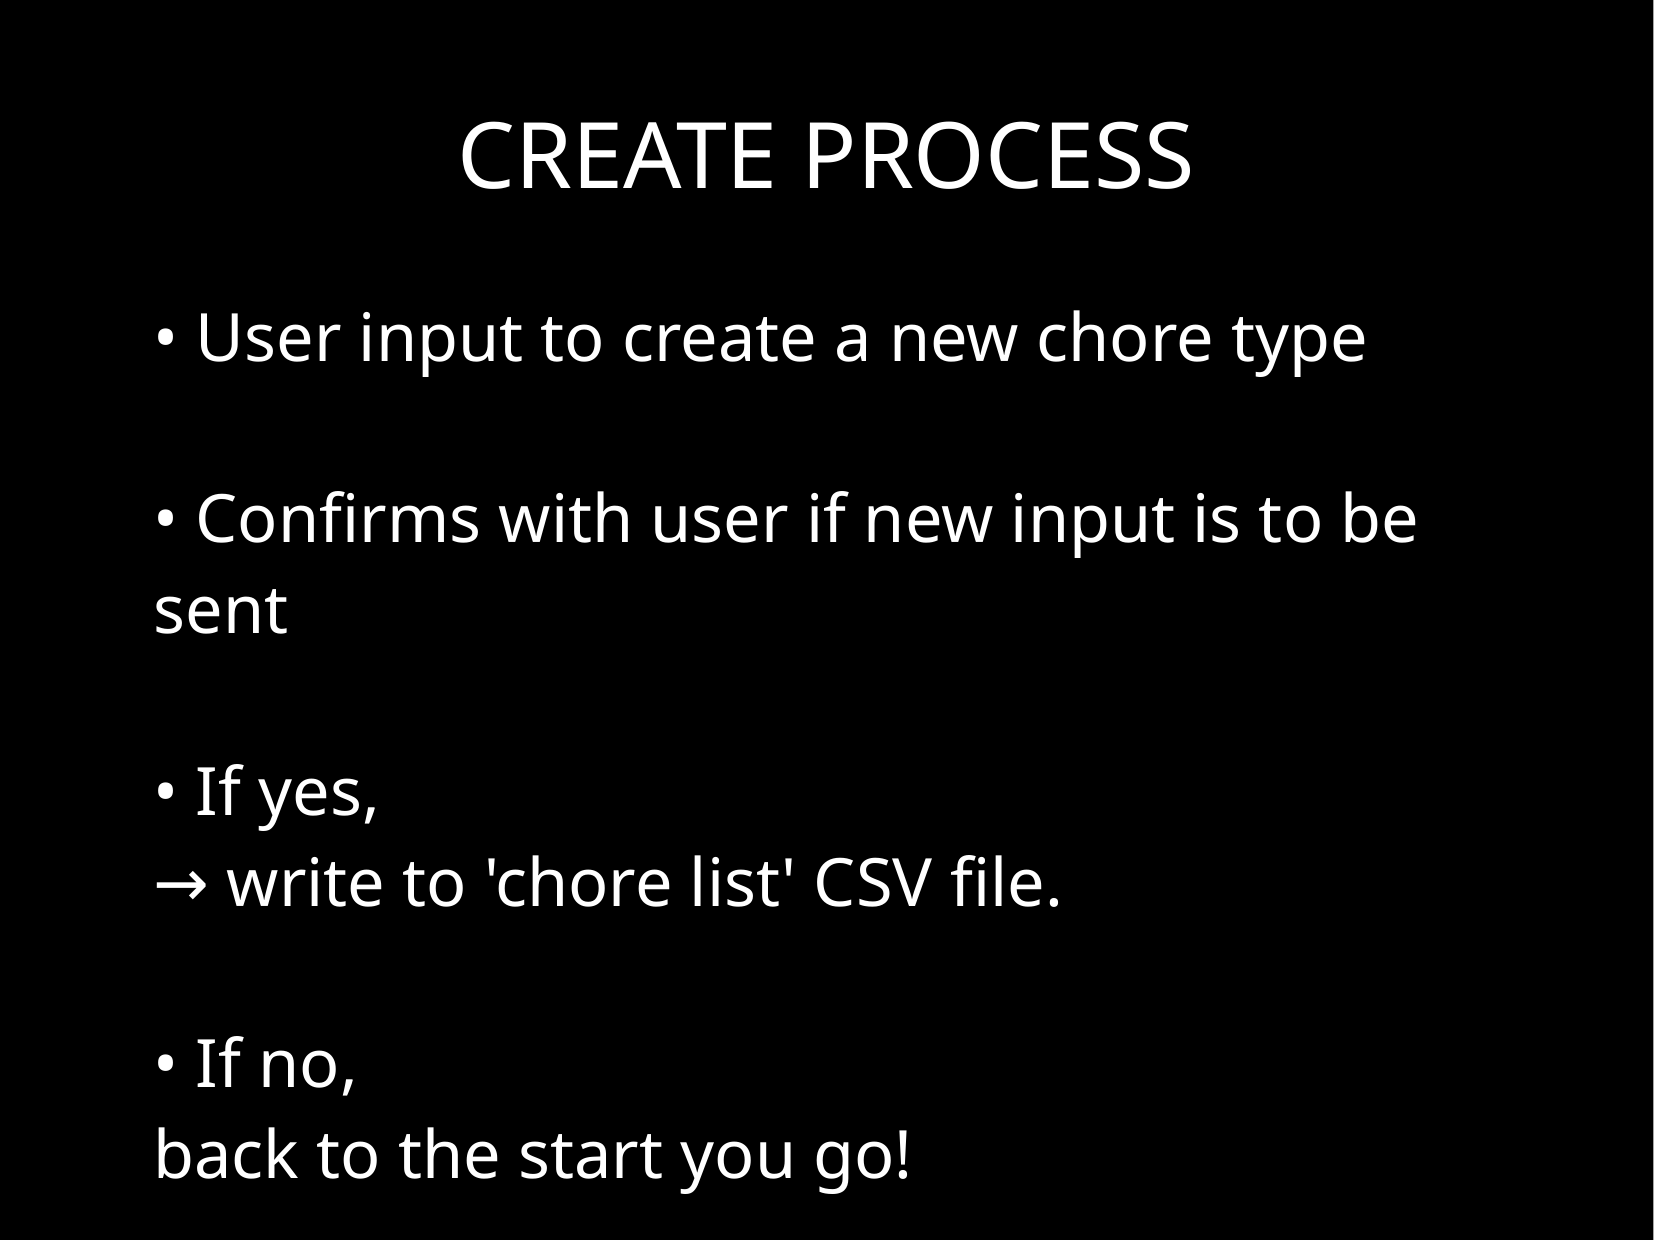

# CREATE PROCESS
• User input to create a new chore type
• Confirms with user if new input is to be sent
• If yes,
→ write to 'chore list' CSV file.
• If no,
back to the start you go!